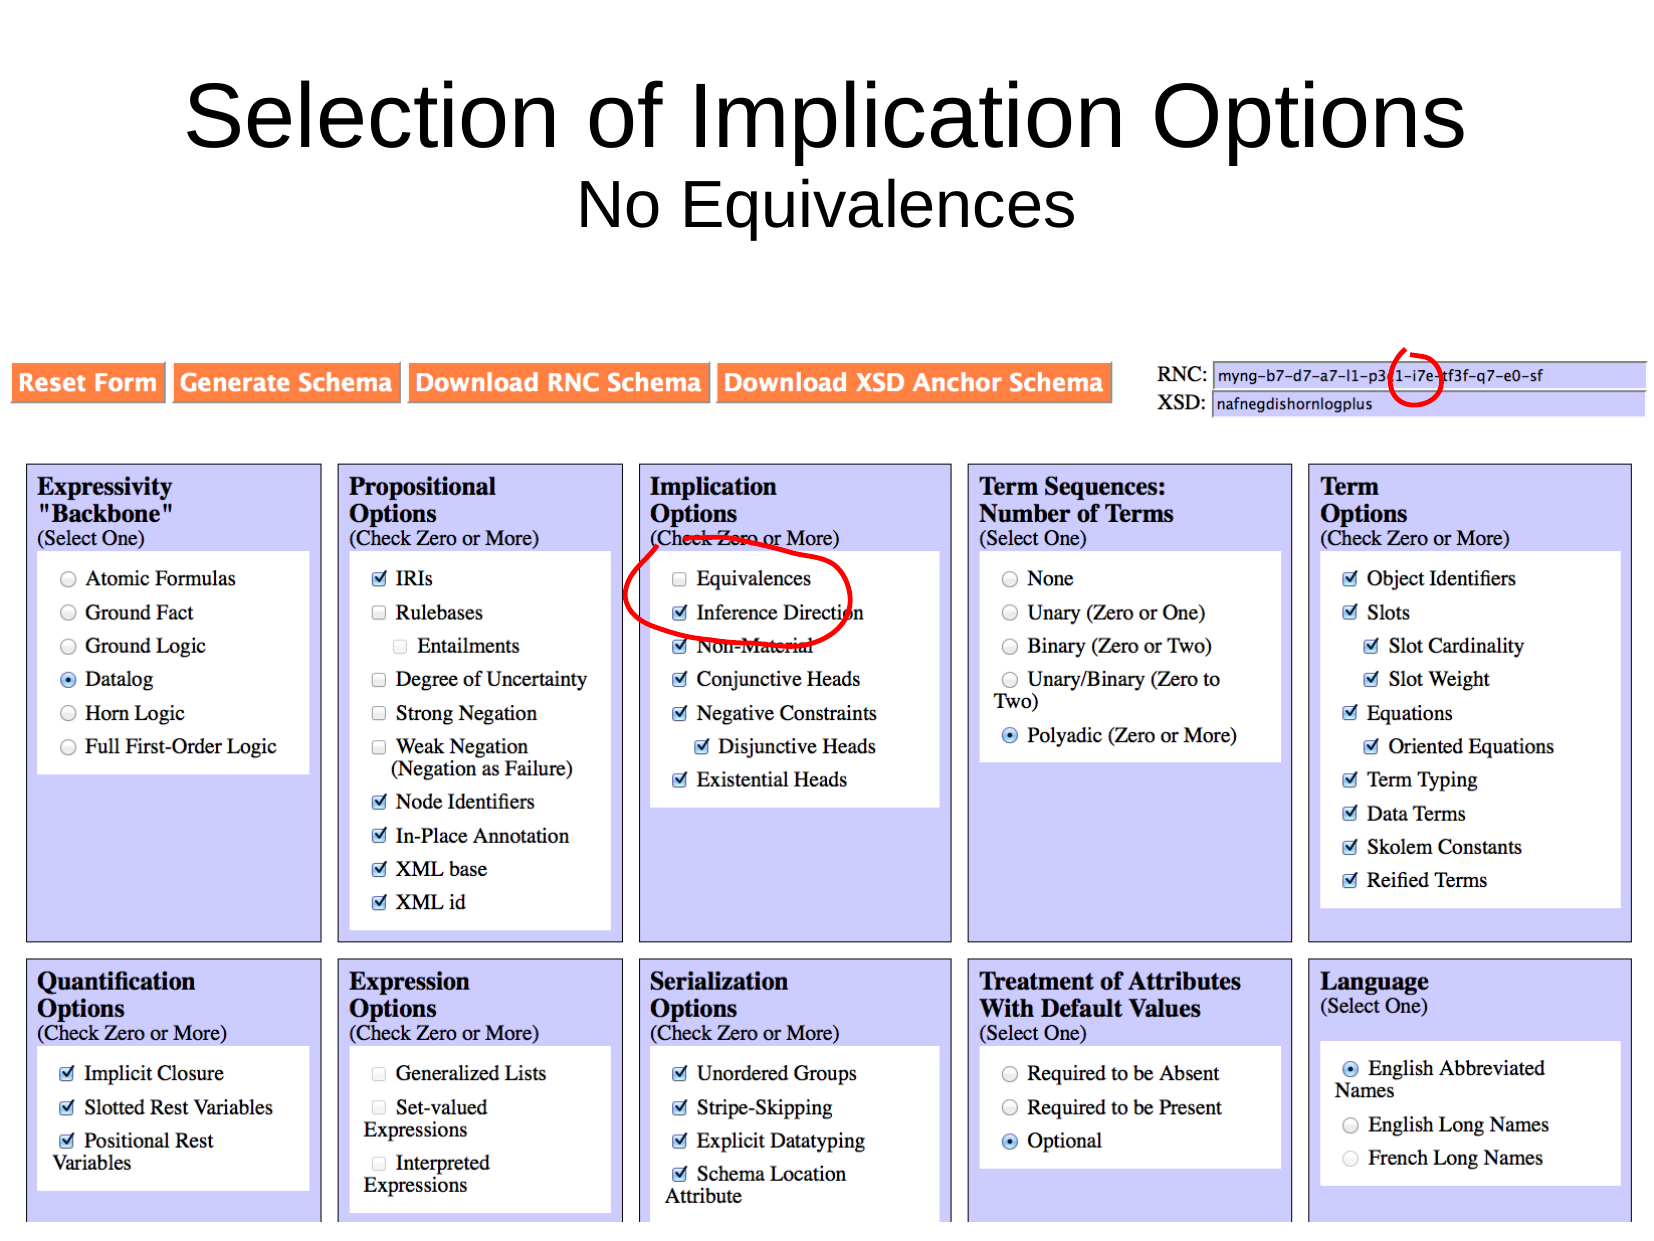

# Selection of Implication Options No Equivalences